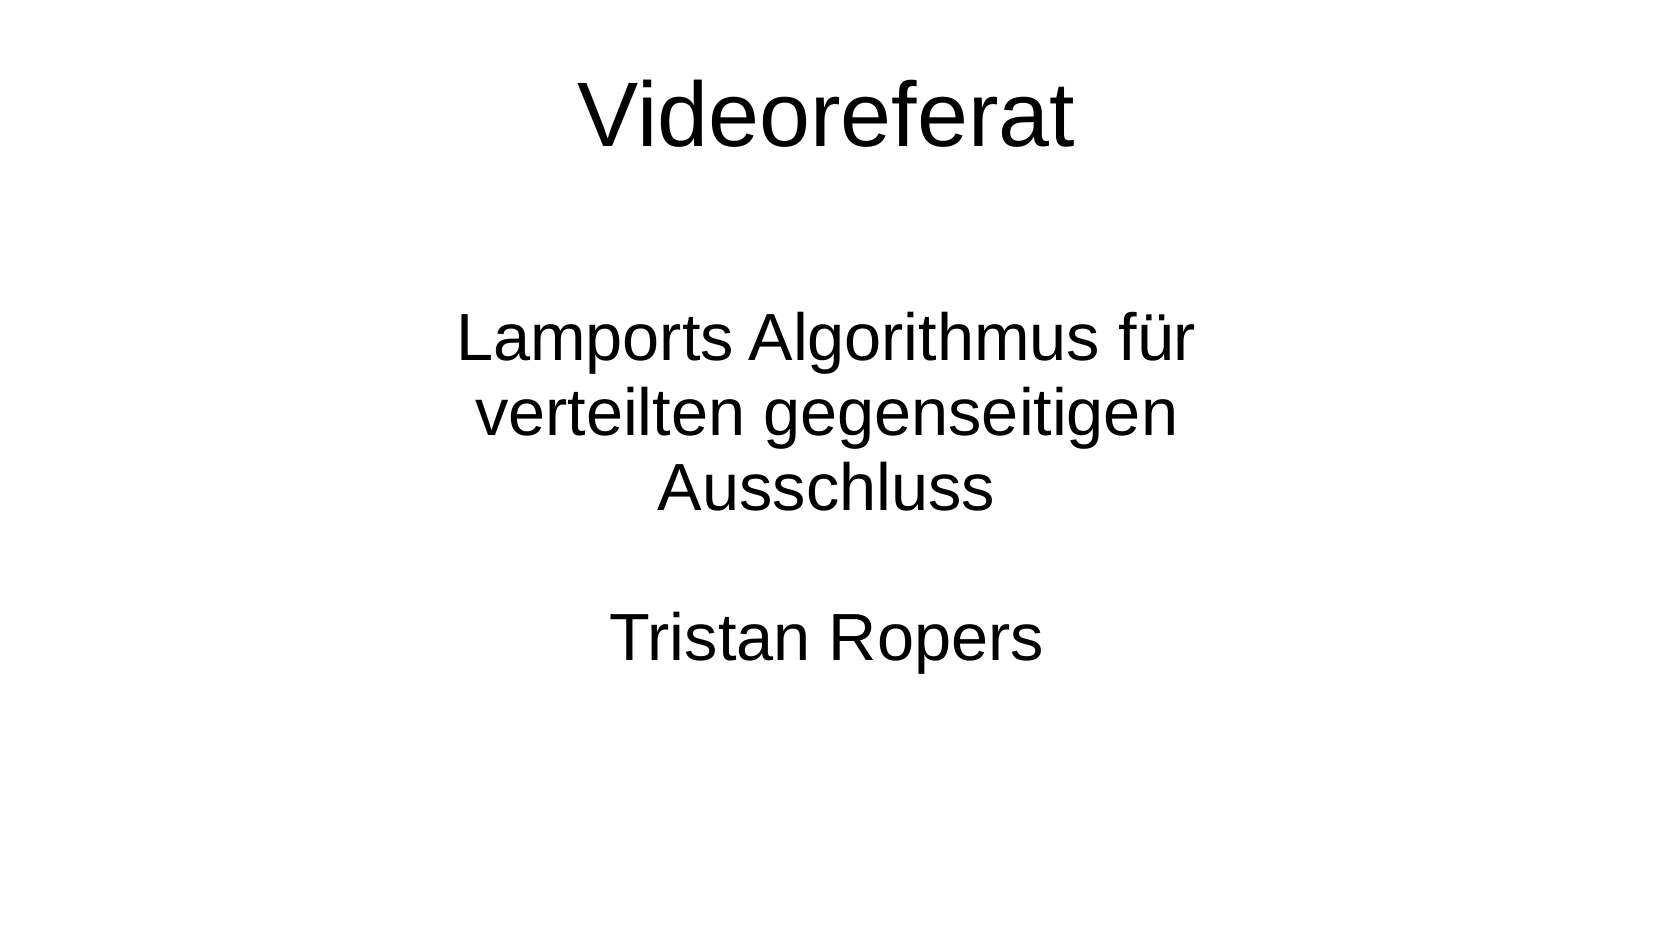

# Videoreferat
Lamports Algorithmus für
verteilten gegenseitigen
Ausschluss
Tristan Ropers